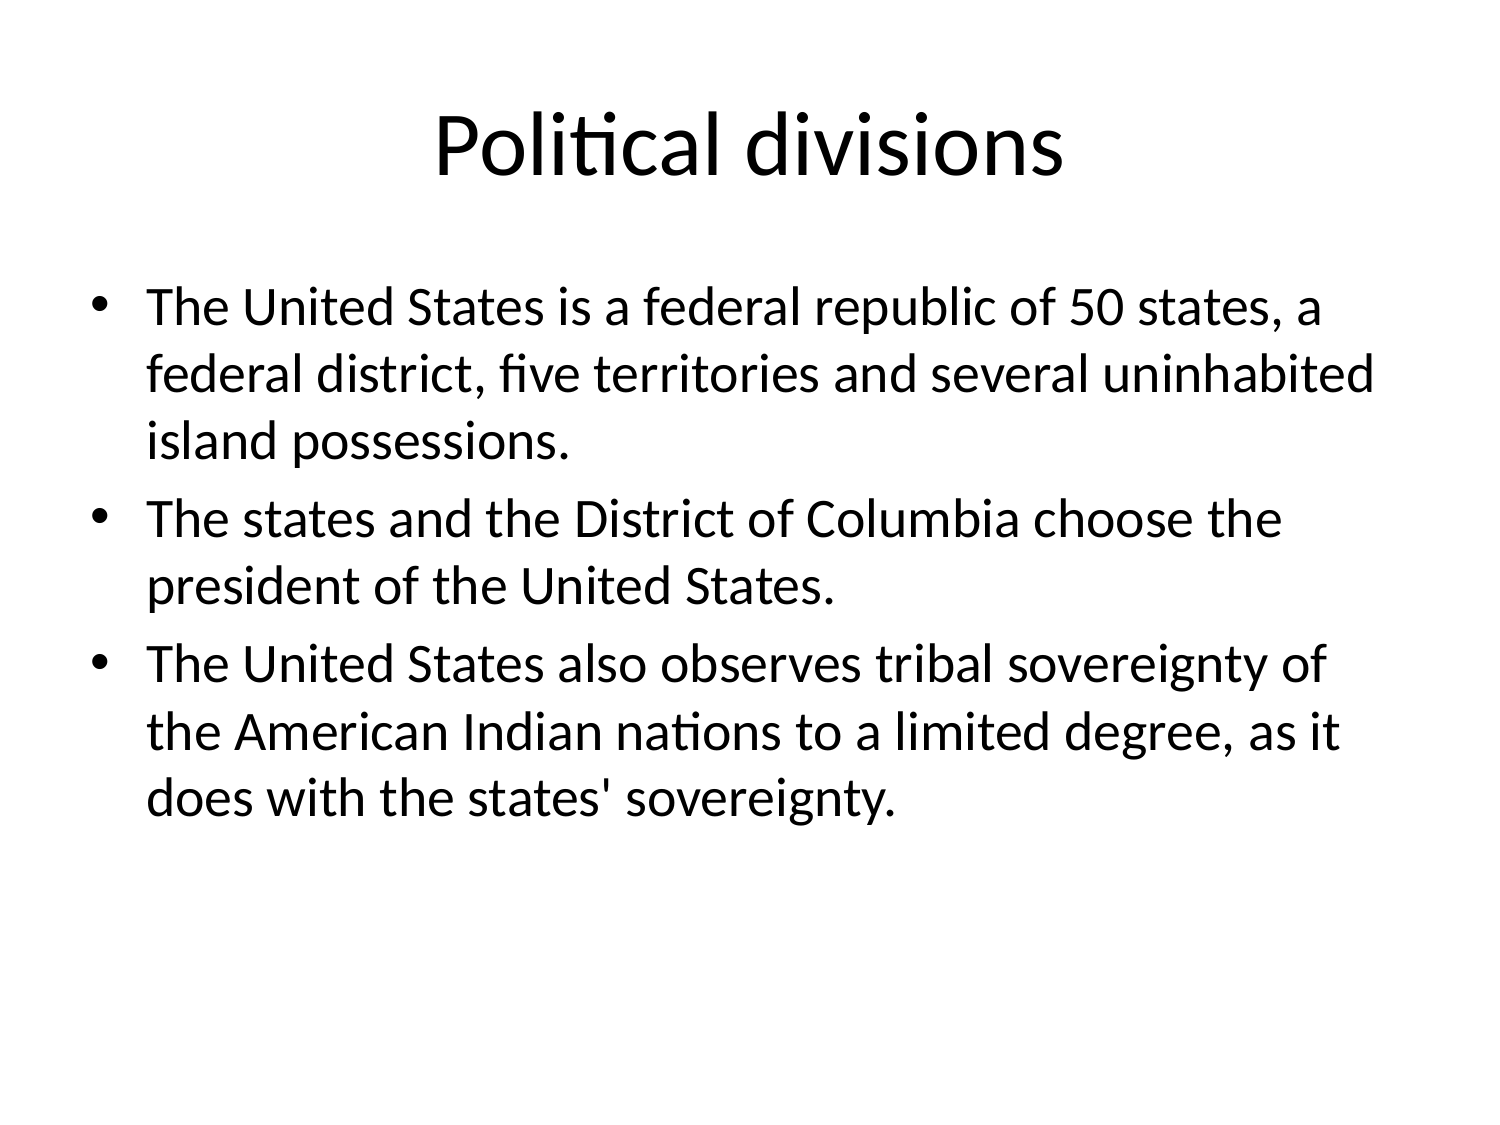

# Political divisions
The United States is a federal republic of 50 states, a federal district, five territories and several uninhabited island possessions.
The states and the District of Columbia choose the president of the United States.
The United States also observes tribal sovereignty of the American Indian nations to a limited degree, as it does with the states' sovereignty.